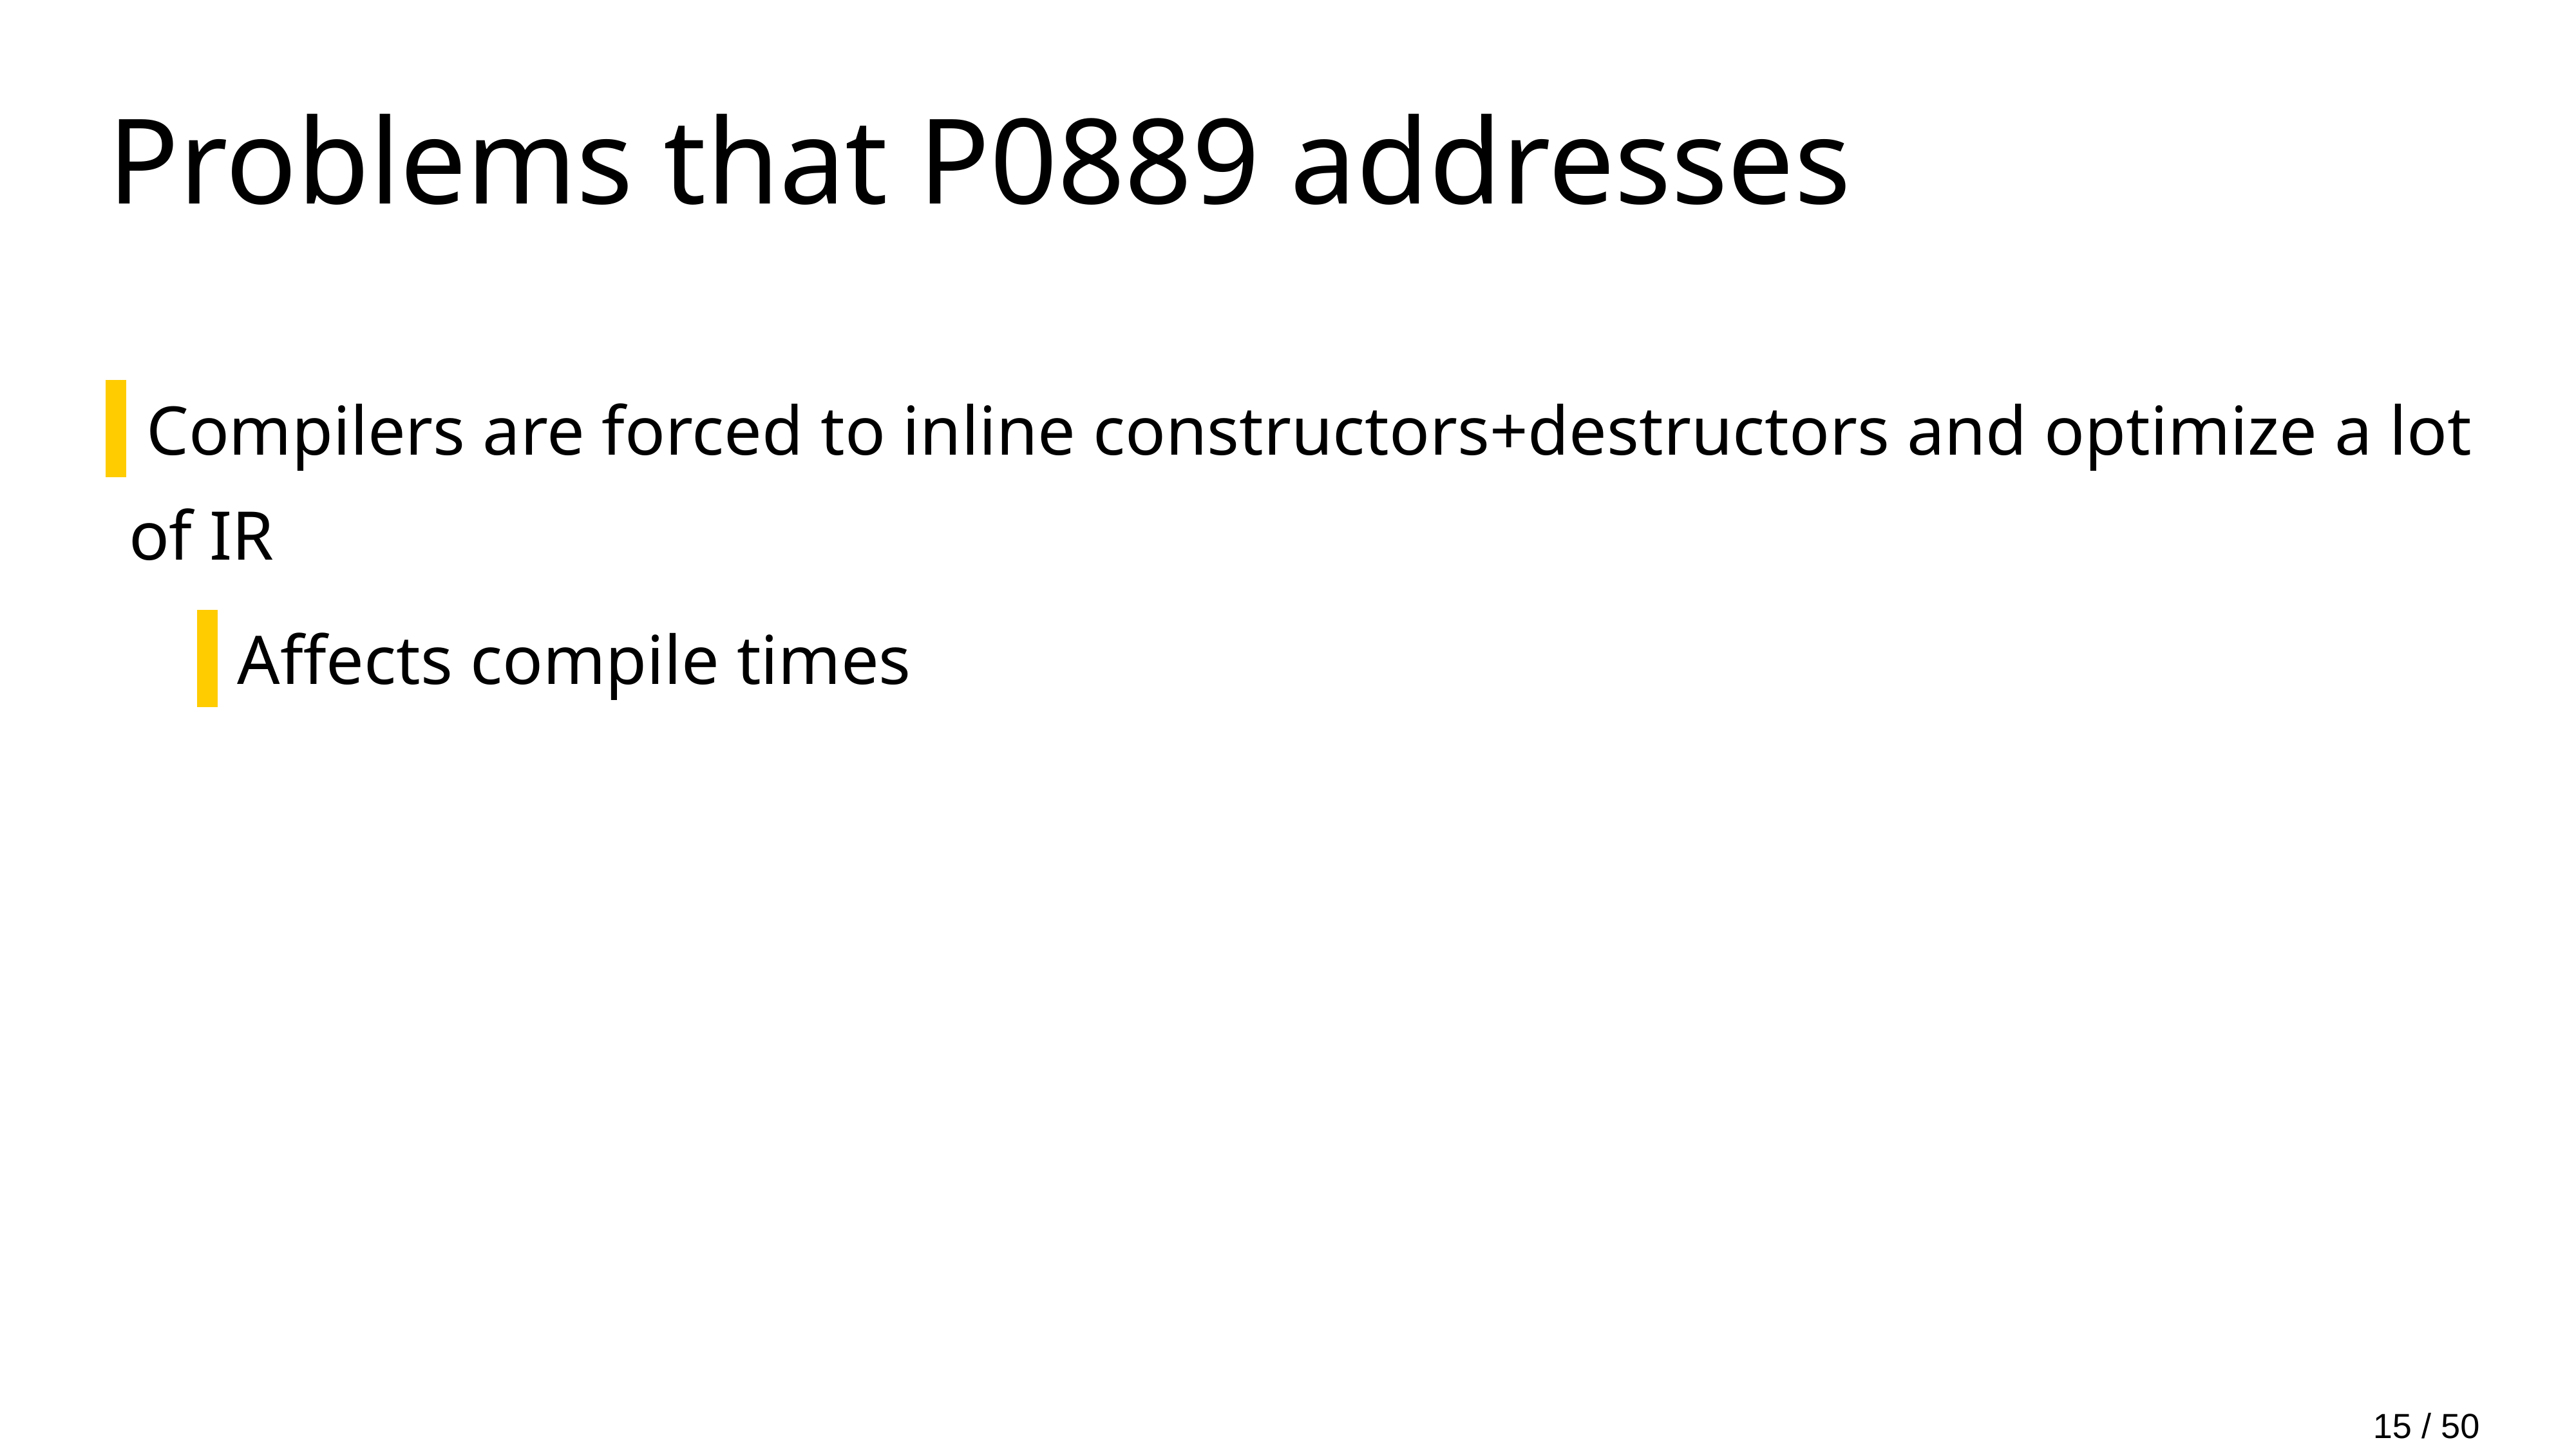

# Problems that P0889 addresses
 Compilers are forced to inline constructors+destructors and optimize a lot of IR
 Affects compile times